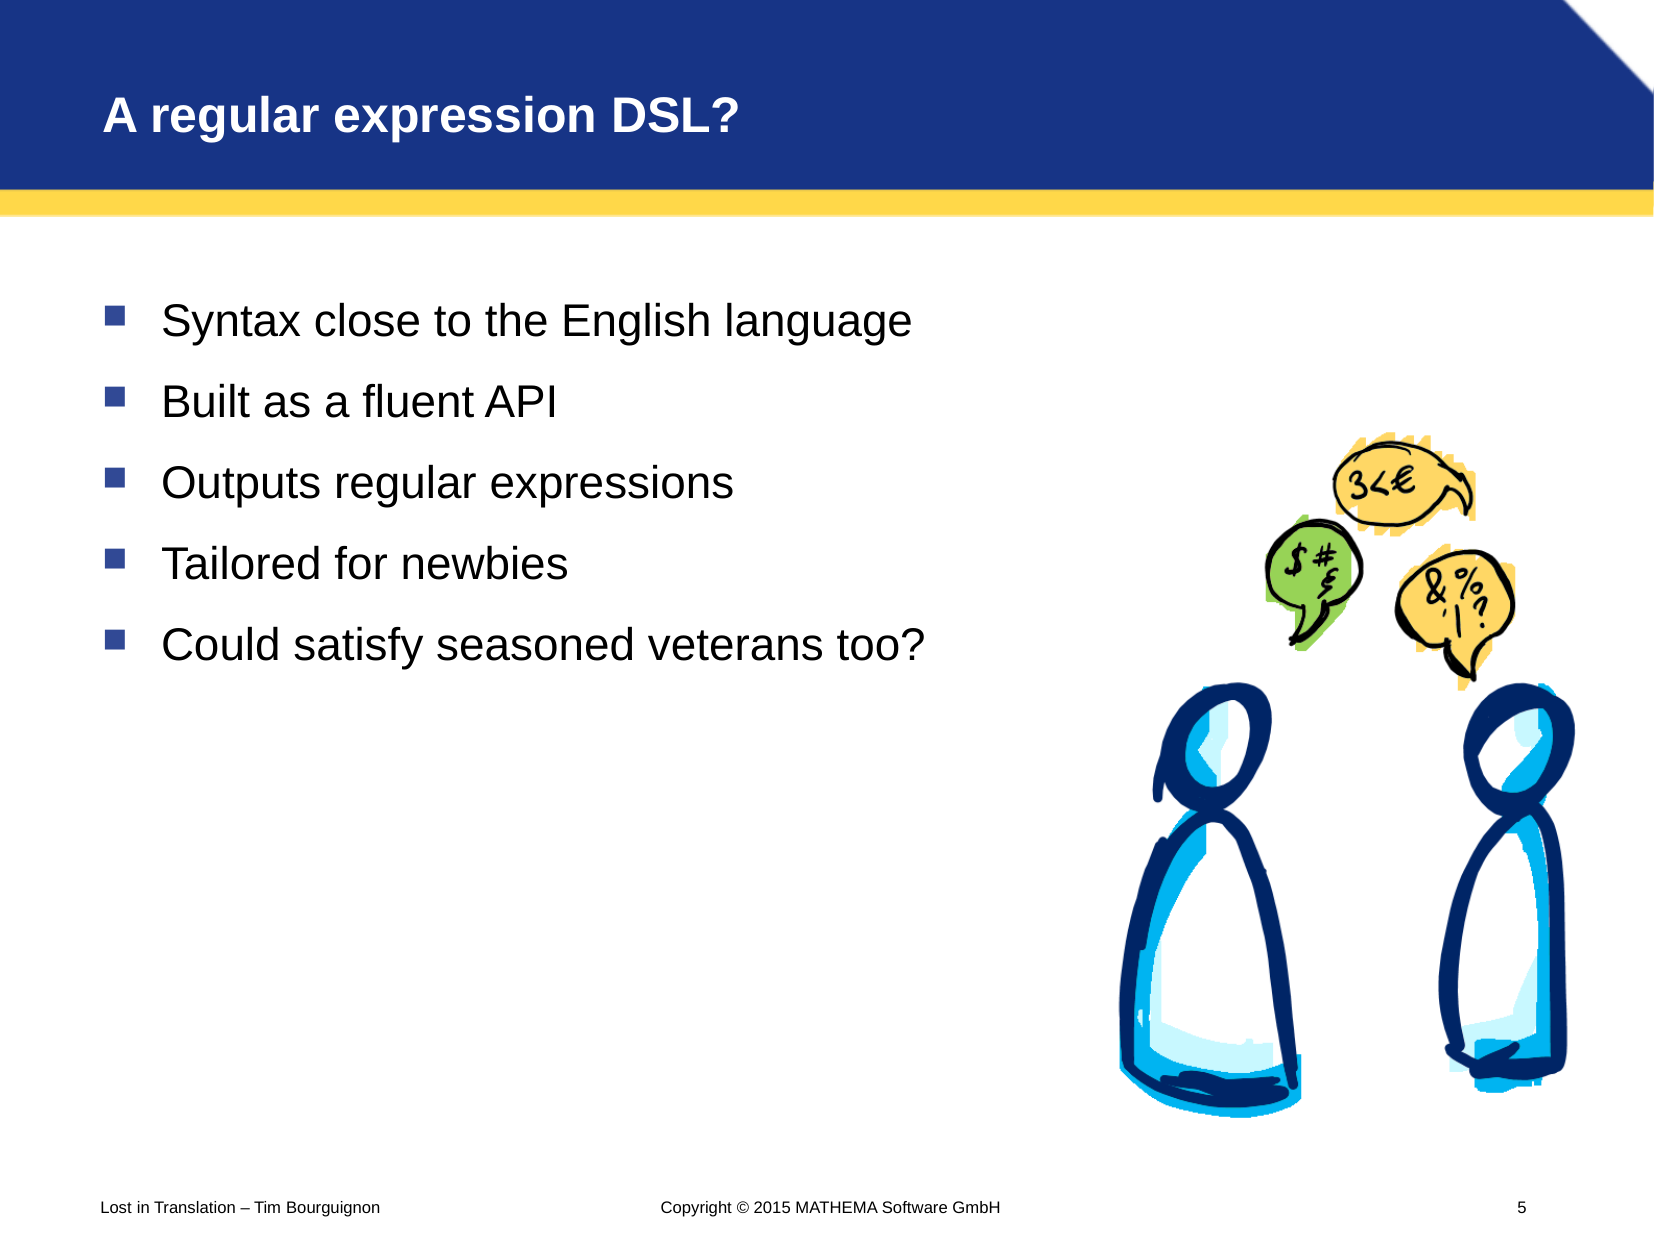

# A regular expression DSL?
Syntax close to the English language
Built as a fluent API
Outputs regular expressions
Tailored for newbies
Could satisfy seasoned veterans too?